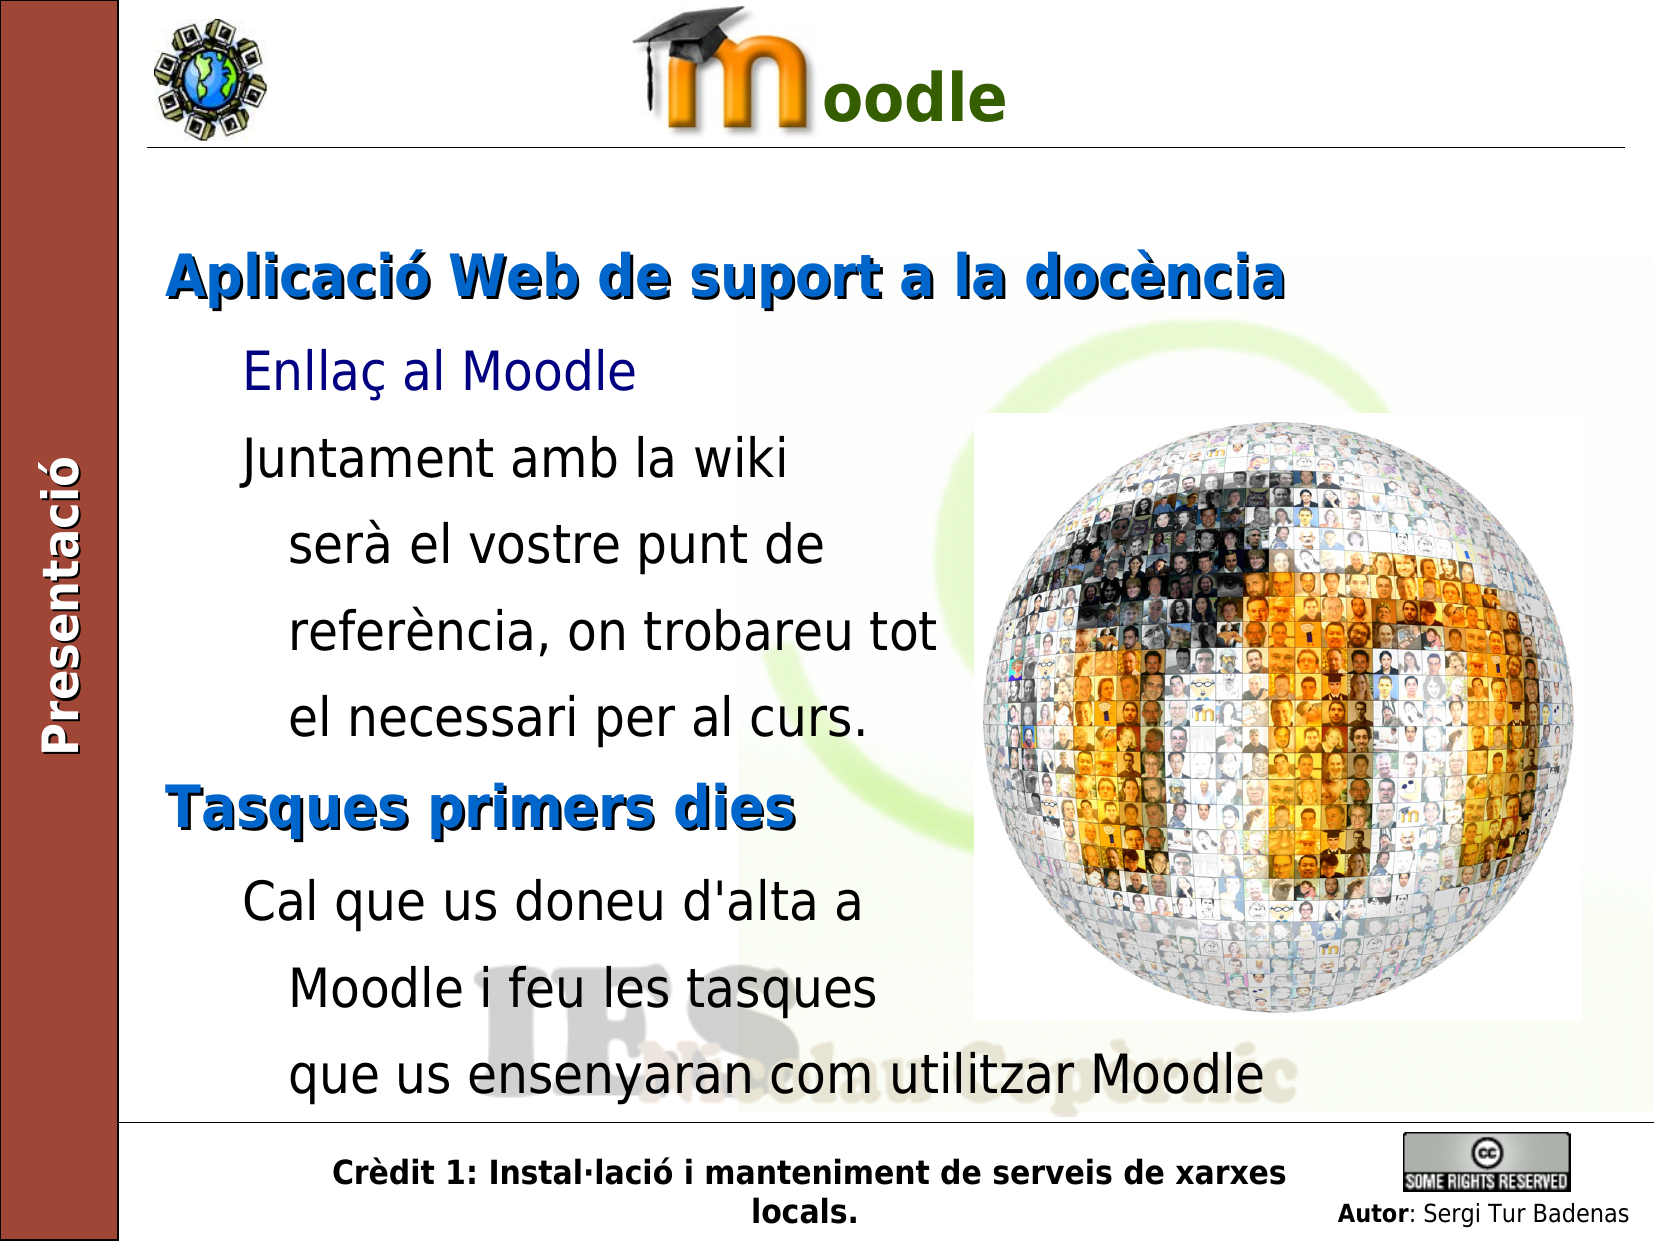

# oodle
Aplicació Web de suport a la docència
Enllaç al Moodle
Juntament amb la wiki
 serà el vostre punt de
 referència, on trobareu tot
 el necessari per al curs.
Tasques primers dies
Cal que us doneu d'alta a
 Moodle i feu les tasques
 que us ensenyaran com utilitzar Moodle